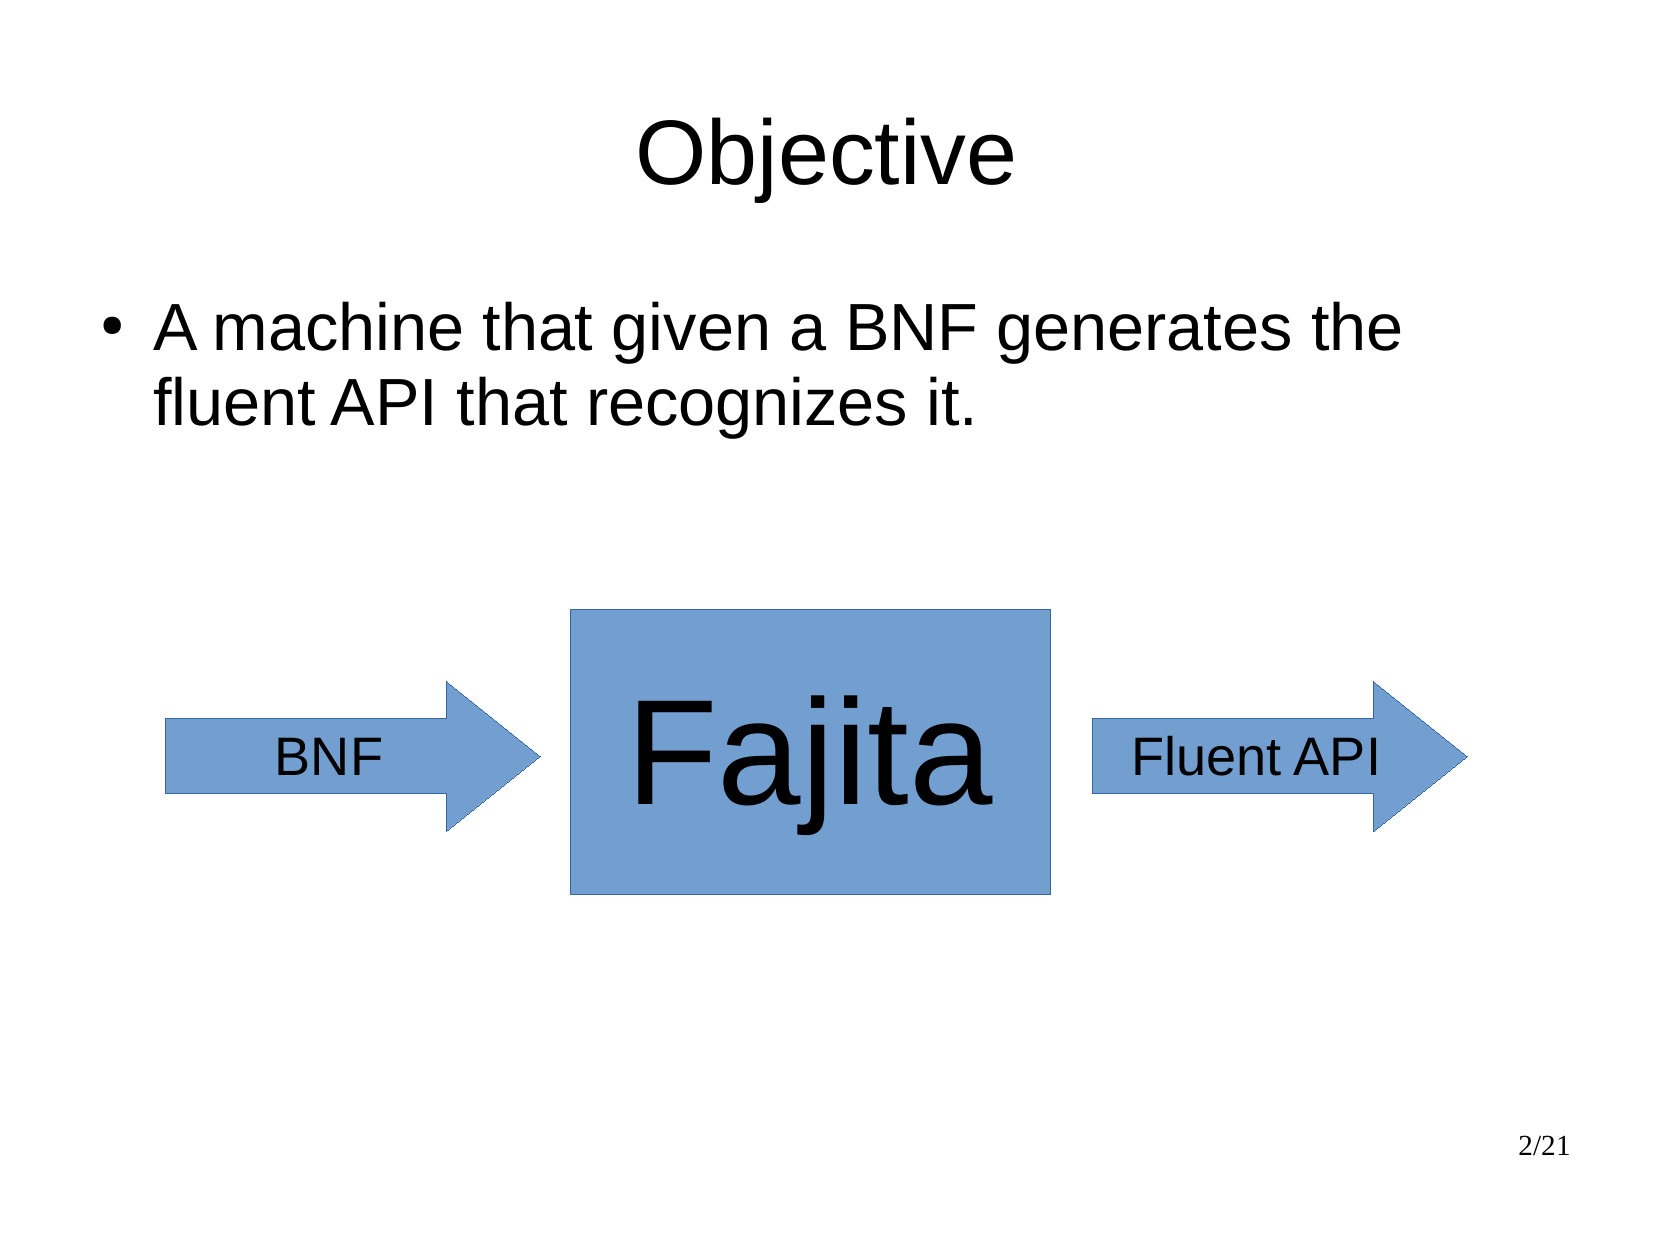

# Objective
A machine that given a BNF generates the fluent API that recognizes it.
Fajita
BNF
Fluent API
2